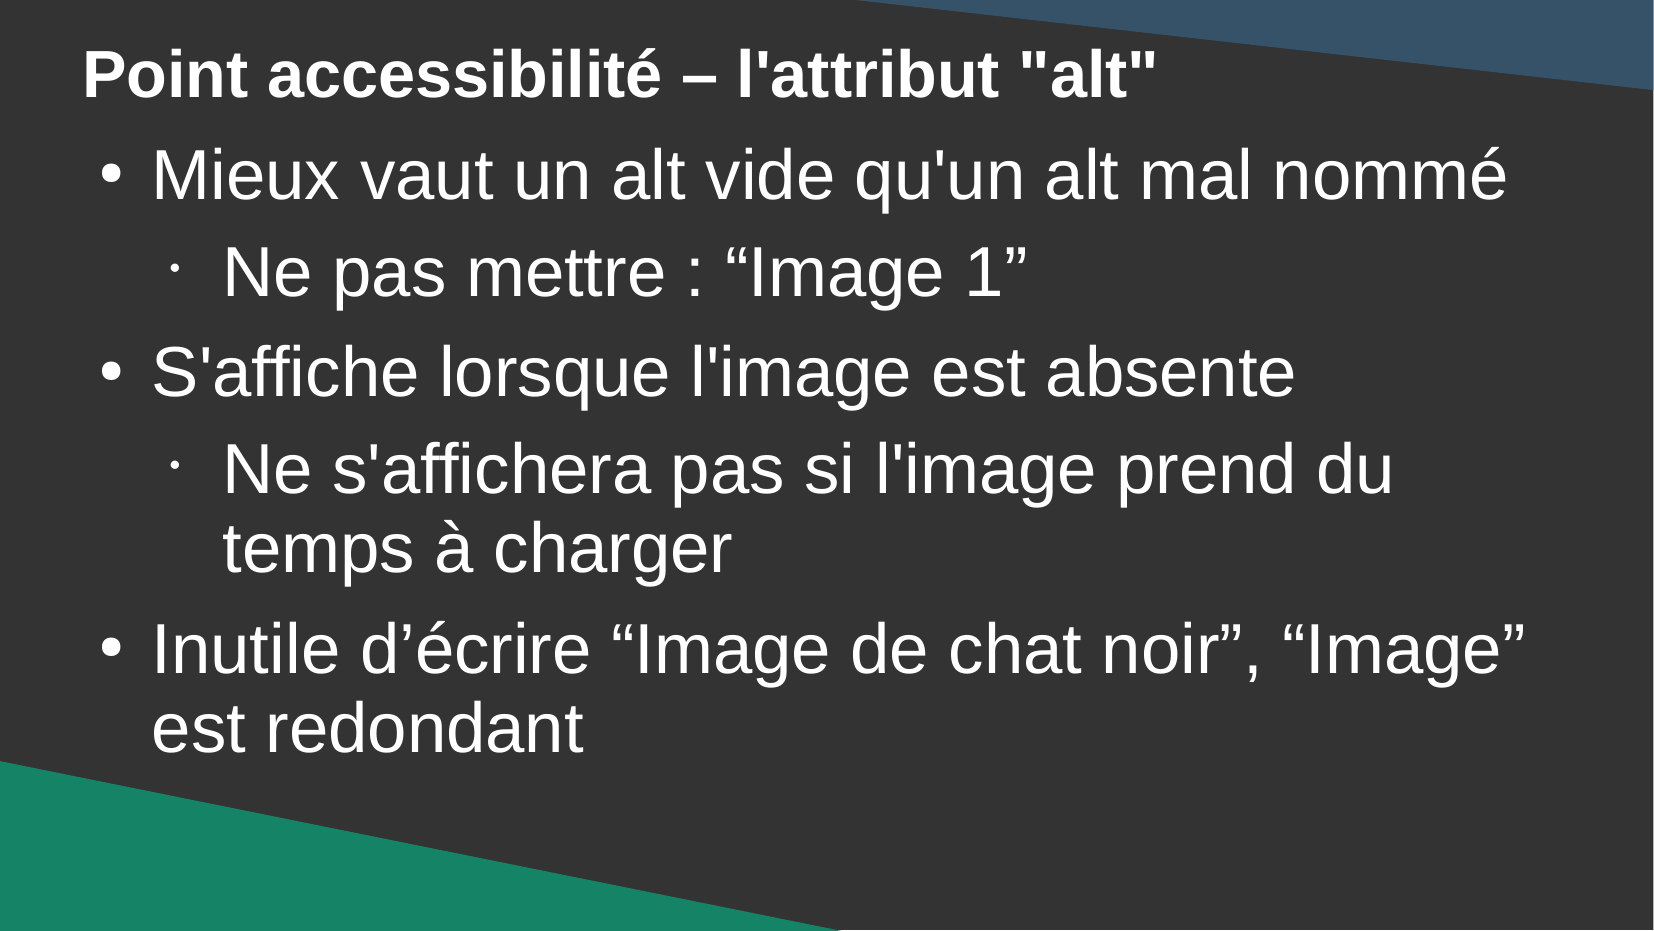

# Point accessibilité – l'attribut "alt"
Mieux vaut un alt vide qu'un alt mal nommé
Ne pas mettre : “Image 1”
S'affiche lorsque l'image est absente
Ne s'affichera pas si l'image prend du temps à charger
Inutile d’écrire “Image de chat noir”, “Image” est redondant